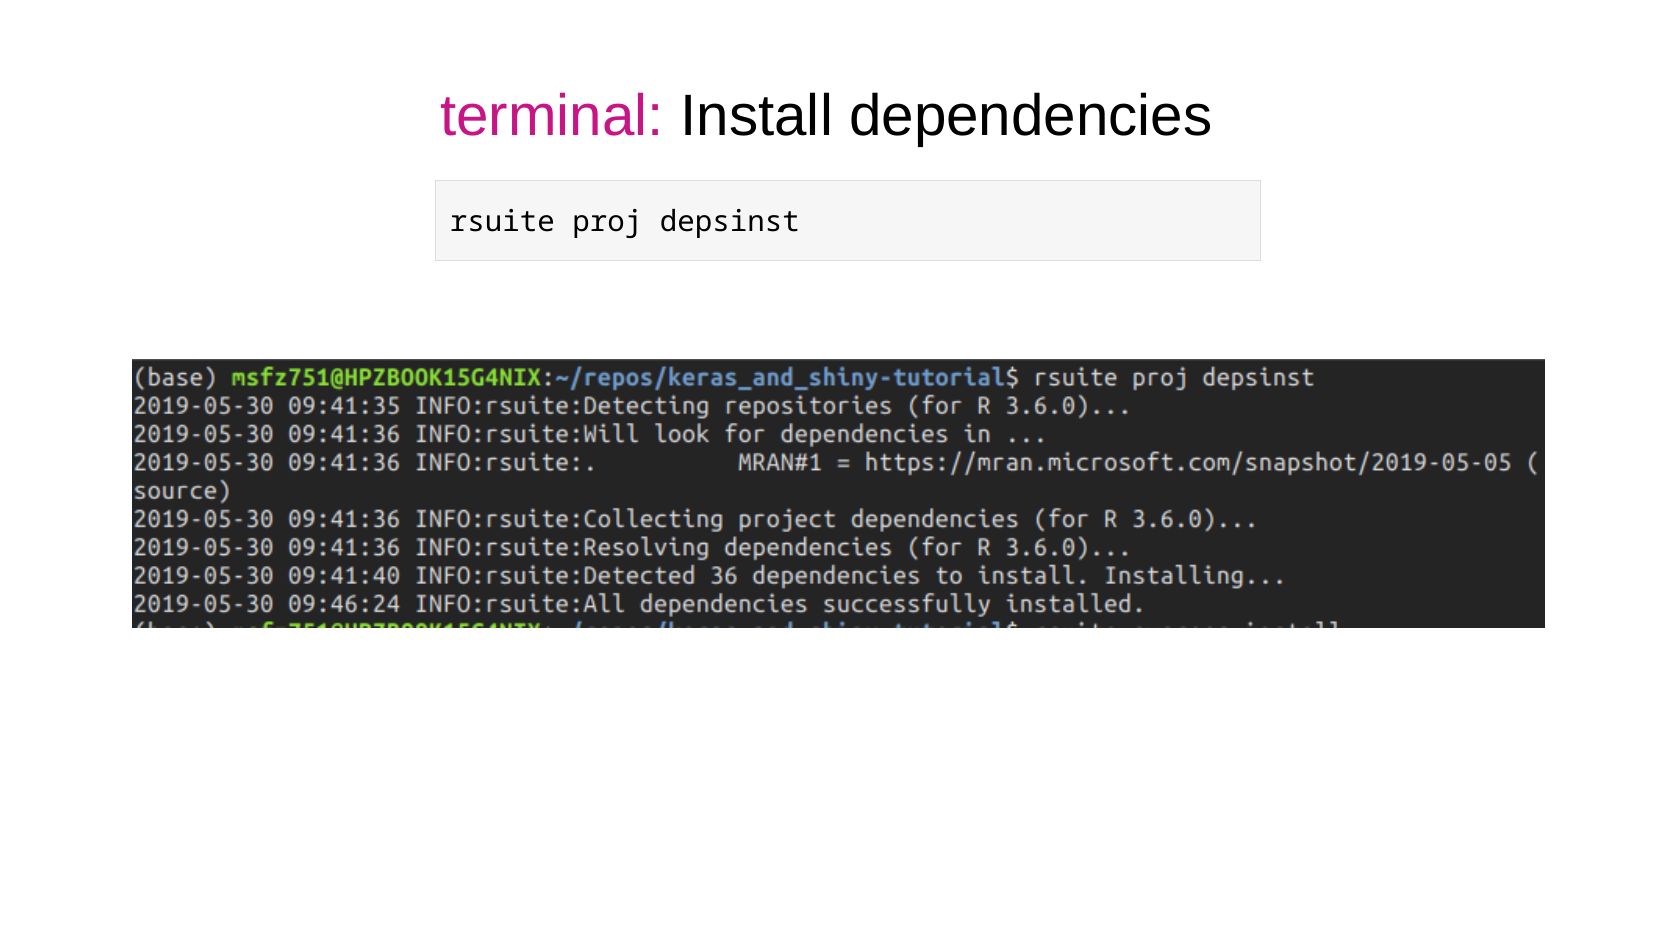

# terminal: Install dependencies
rsuite proj depsinst